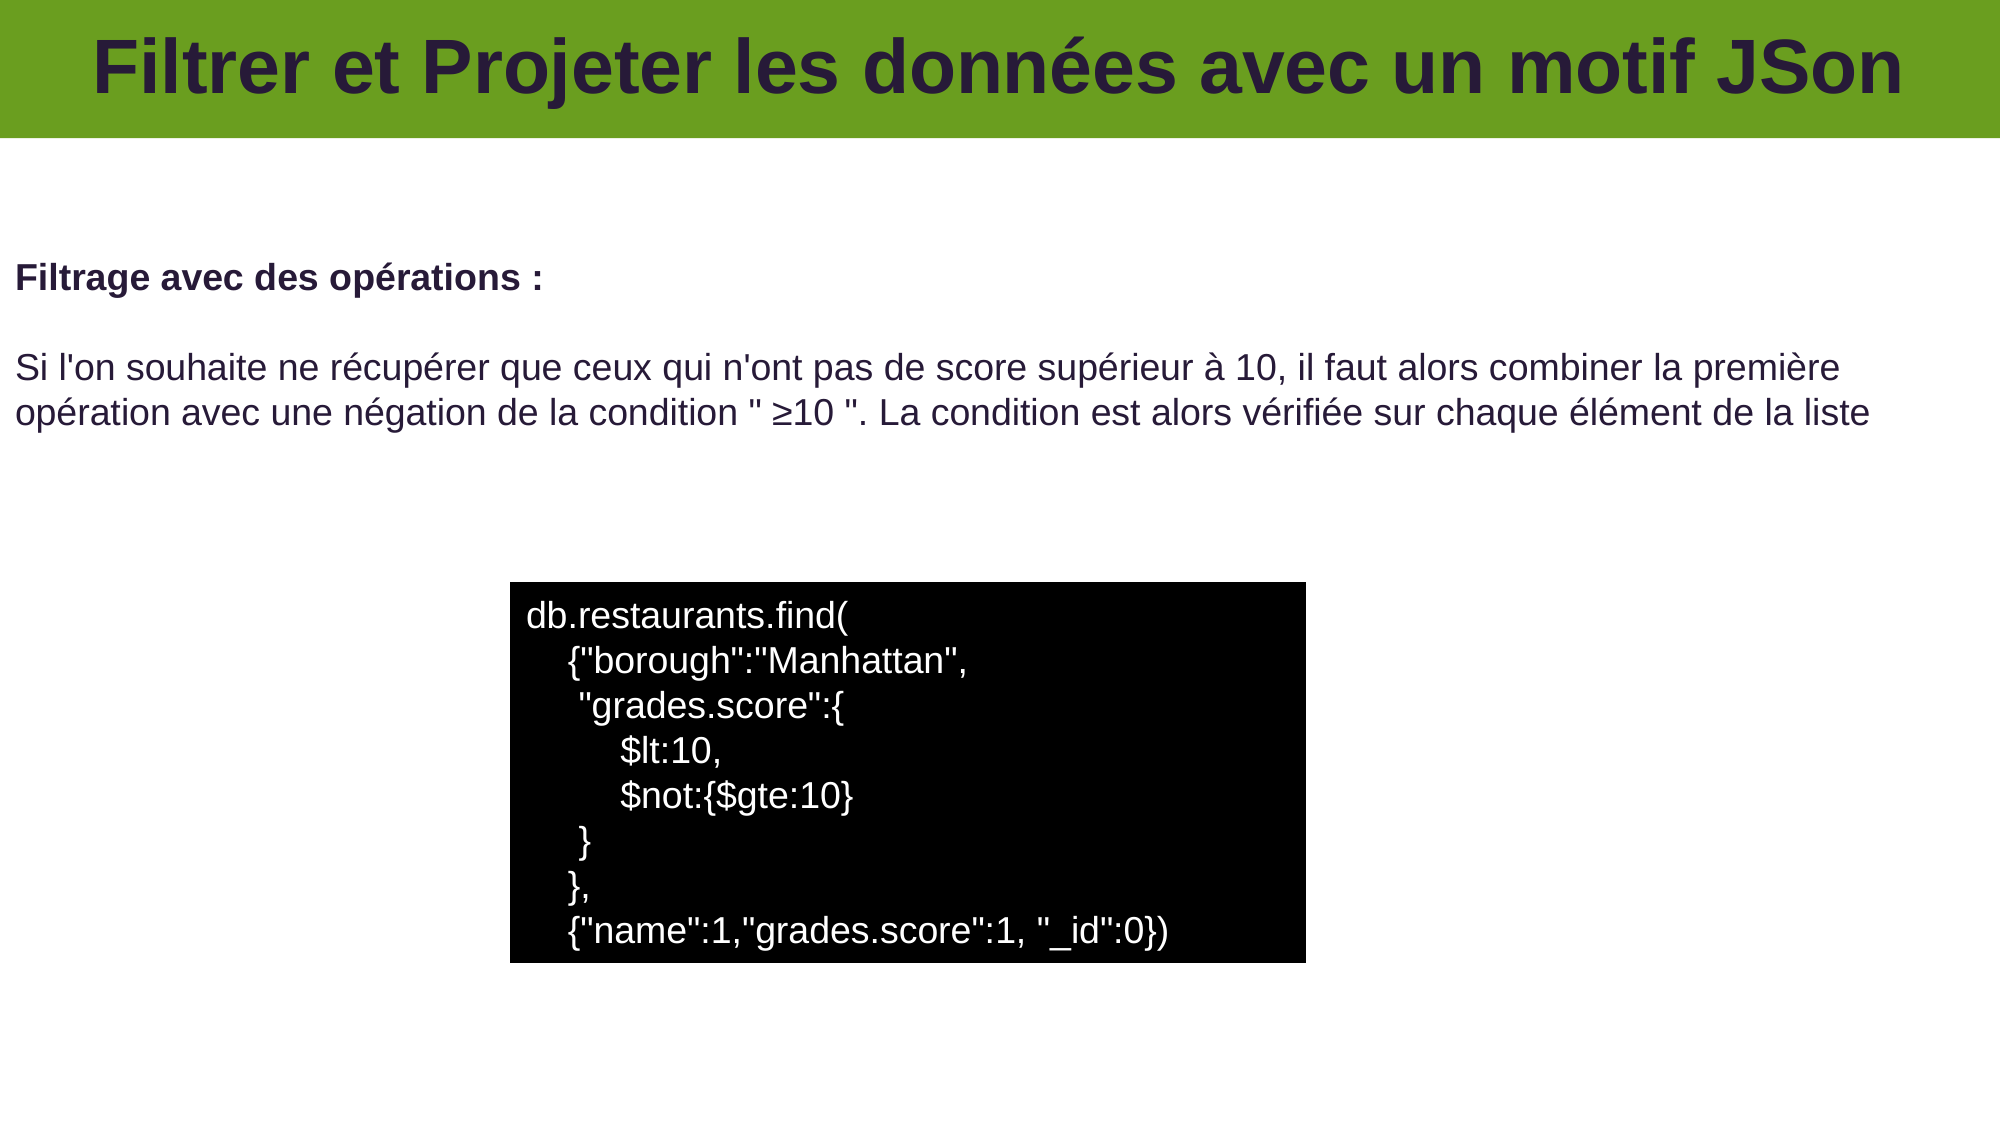

Filtrer et Projeter les données avec un motif JSon
Filtrage avec des opérations :
Si l'on souhaite ne récupérer que ceux qui n'ont pas de score supérieur à 10, il faut alors combiner la première opération avec une négation de la condition " ≥10 ". La condition est alors vérifiée sur chaque élément de la liste
db.restaurants.find(
 {"borough":"Manhattan",
 "grades.score":{
 $lt:10,
 $not:{$gte:10}
 }
 },
 {"name":1,"grades.score":1, "_id":0})